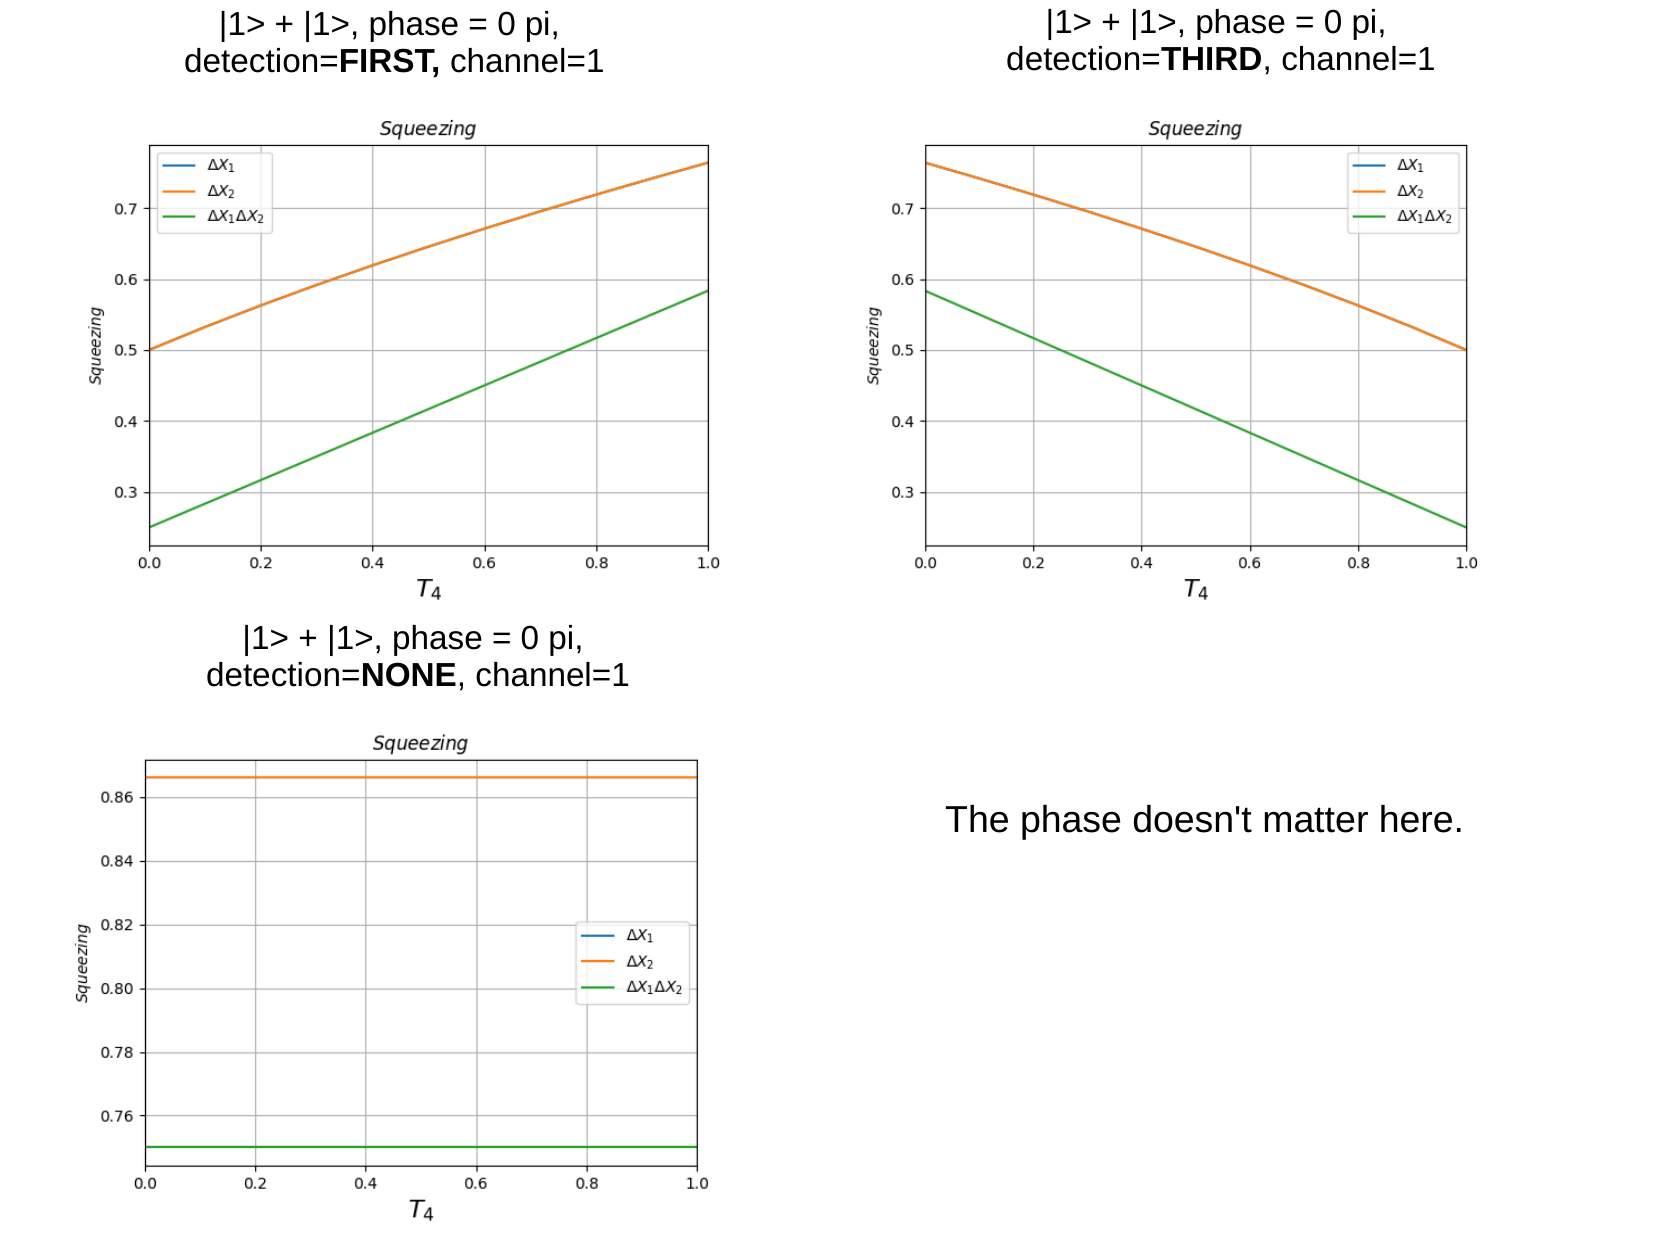

|1> + |1>, phase = 0 pi,
 detection=THIRD, channel=1
# |1> + |1>, phase = 0 pi, detection=FIRST, channel=1
|1> + |1>, phase = 0 pi,
 detection=NONE, channel=1
The phase doesn't matter here.